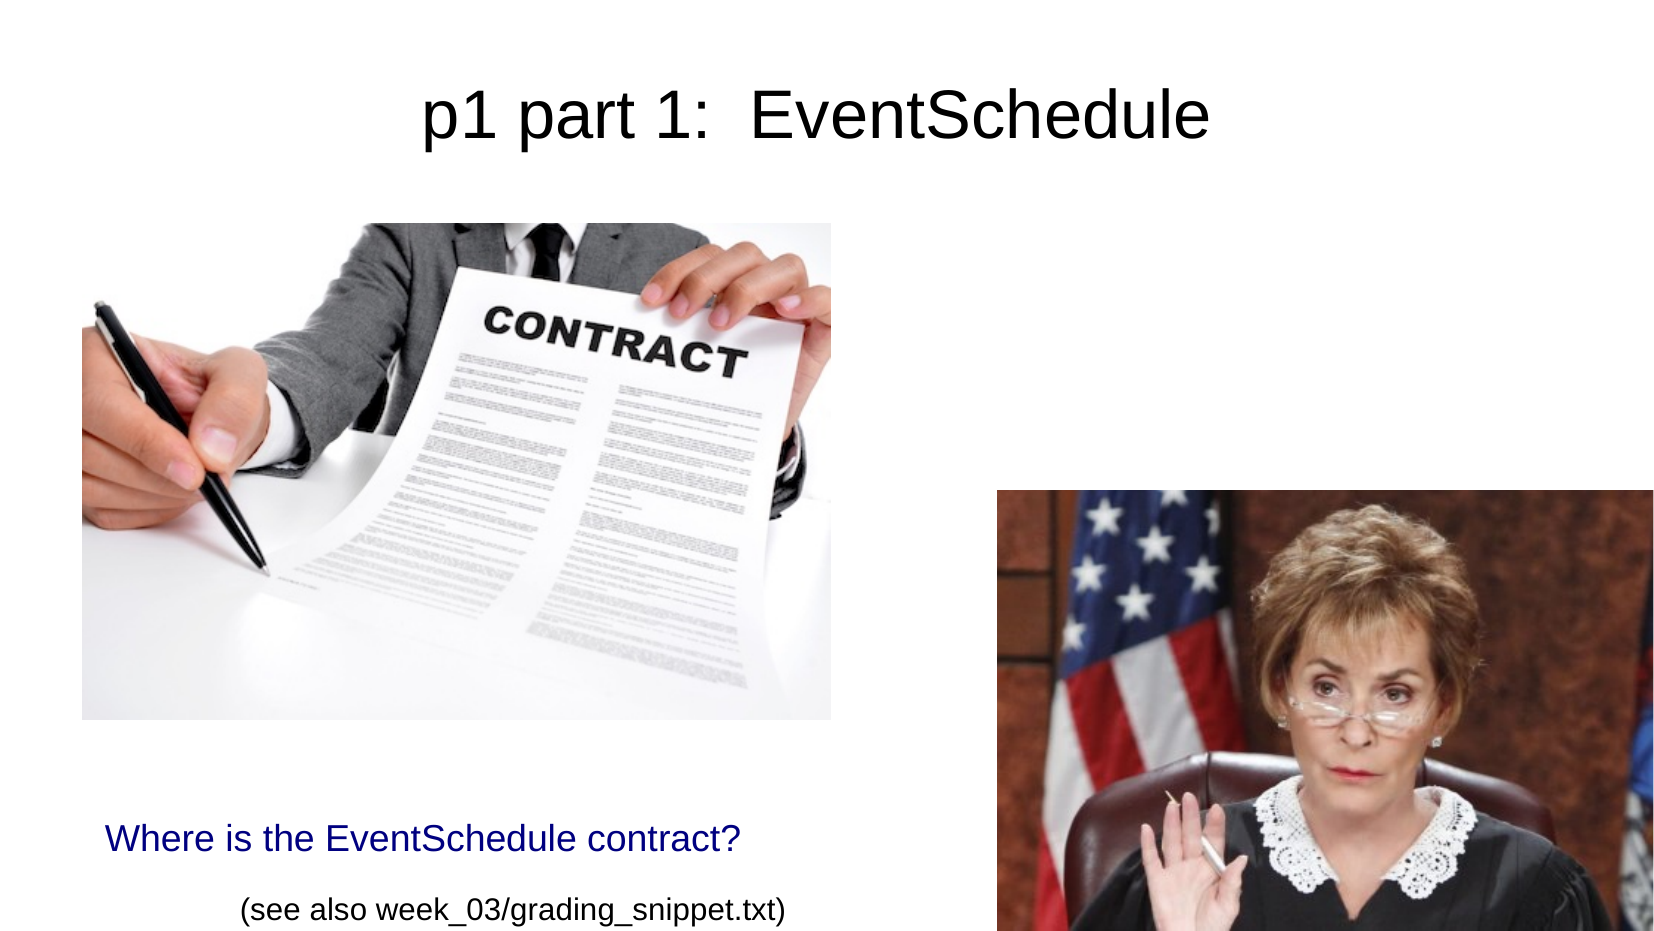

# p1 part 1: EventSchedule
Where is the EventSchedule contract?
(see also week_03/grading_snippet.txt)